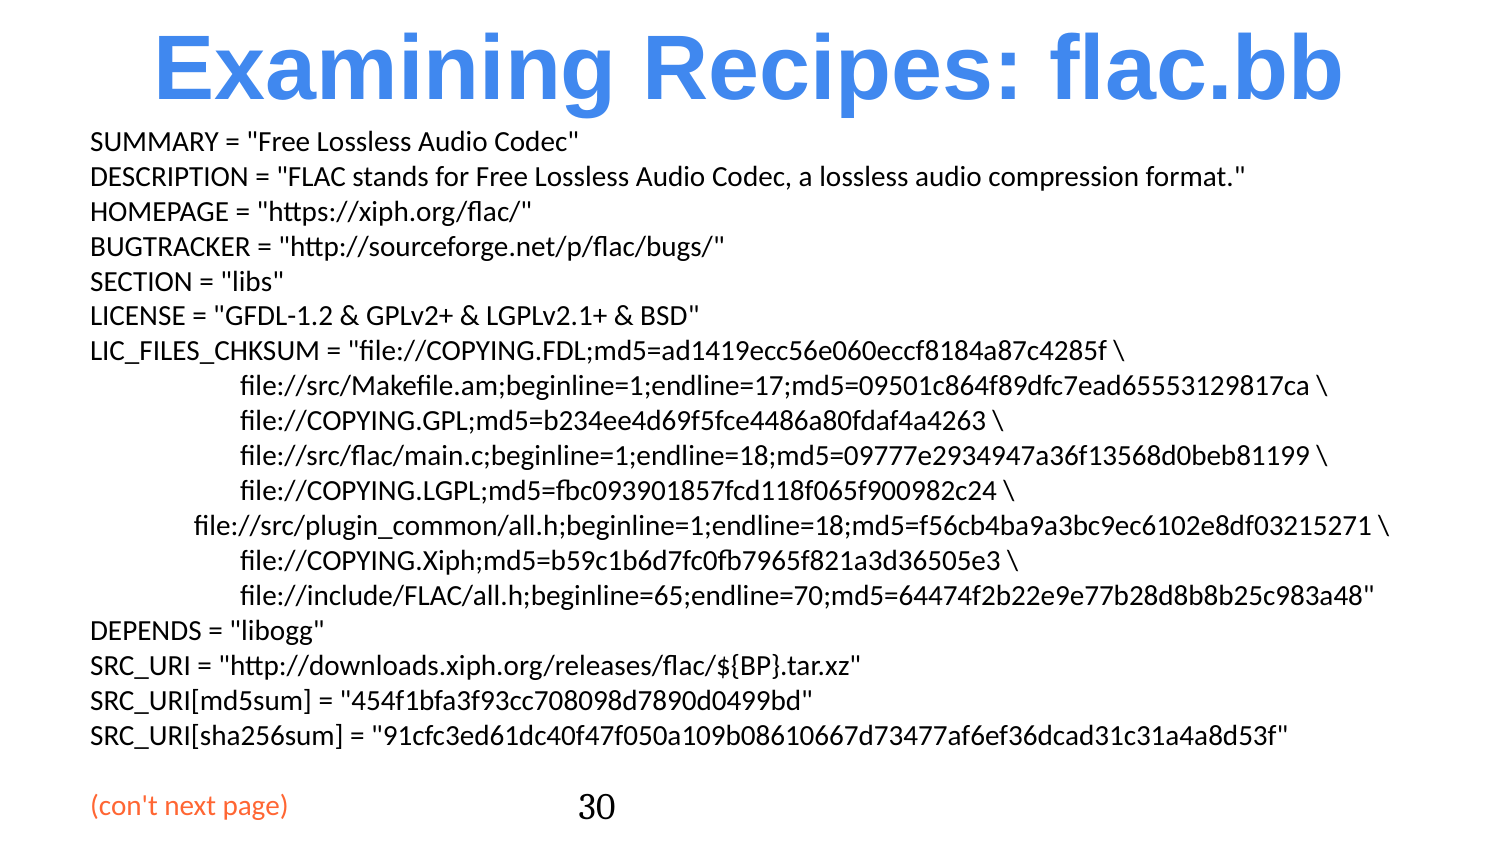

Examining Recipes: flac.bb
SUMMARY = "Free Lossless Audio Codec"
DESCRIPTION = "FLAC stands for Free Lossless Audio Codec, a lossless audio compression format."
HOMEPAGE = "https://xiph.org/flac/"
BUGTRACKER = "http://sourceforge.net/p/flac/bugs/"
SECTION = "libs"
LICENSE = "GFDL-1.2 & GPLv2+ & LGPLv2.1+ & BSD"
LIC_FILES_CHKSUM = "file://COPYING.FDL;md5=ad1419ecc56e060eccf8184a87c4285f \
 	file://src/Makefile.am;beginline=1;endline=17;md5=09501c864f89dfc7ead65553129817ca \
 	file://COPYING.GPL;md5=b234ee4d69f5fce4486a80fdaf4a4263 \
 	file://src/flac/main.c;beginline=1;endline=18;md5=09777e2934947a36f13568d0beb81199 \
 	file://COPYING.LGPL;md5=fbc093901857fcd118f065f900982c24 \
 file://src/plugin_common/all.h;beginline=1;endline=18;md5=f56cb4ba9a3bc9ec6102e8df03215271 \
 	file://COPYING.Xiph;md5=b59c1b6d7fc0fb7965f821a3d36505e3 \
 	file://include/FLAC/all.h;beginline=65;endline=70;md5=64474f2b22e9e77b28d8b8b25c983a48"
DEPENDS = "libogg"
SRC_URI = "http://downloads.xiph.org/releases/flac/${BP}.tar.xz"
SRC_URI[md5sum] = "454f1bfa3f93cc708098d7890d0499bd"
SRC_URI[sha256sum] = "91cfc3ed61dc40f47f050a109b08610667d73477af6ef36dcad31c31a4a8d53f"
(con't next page)